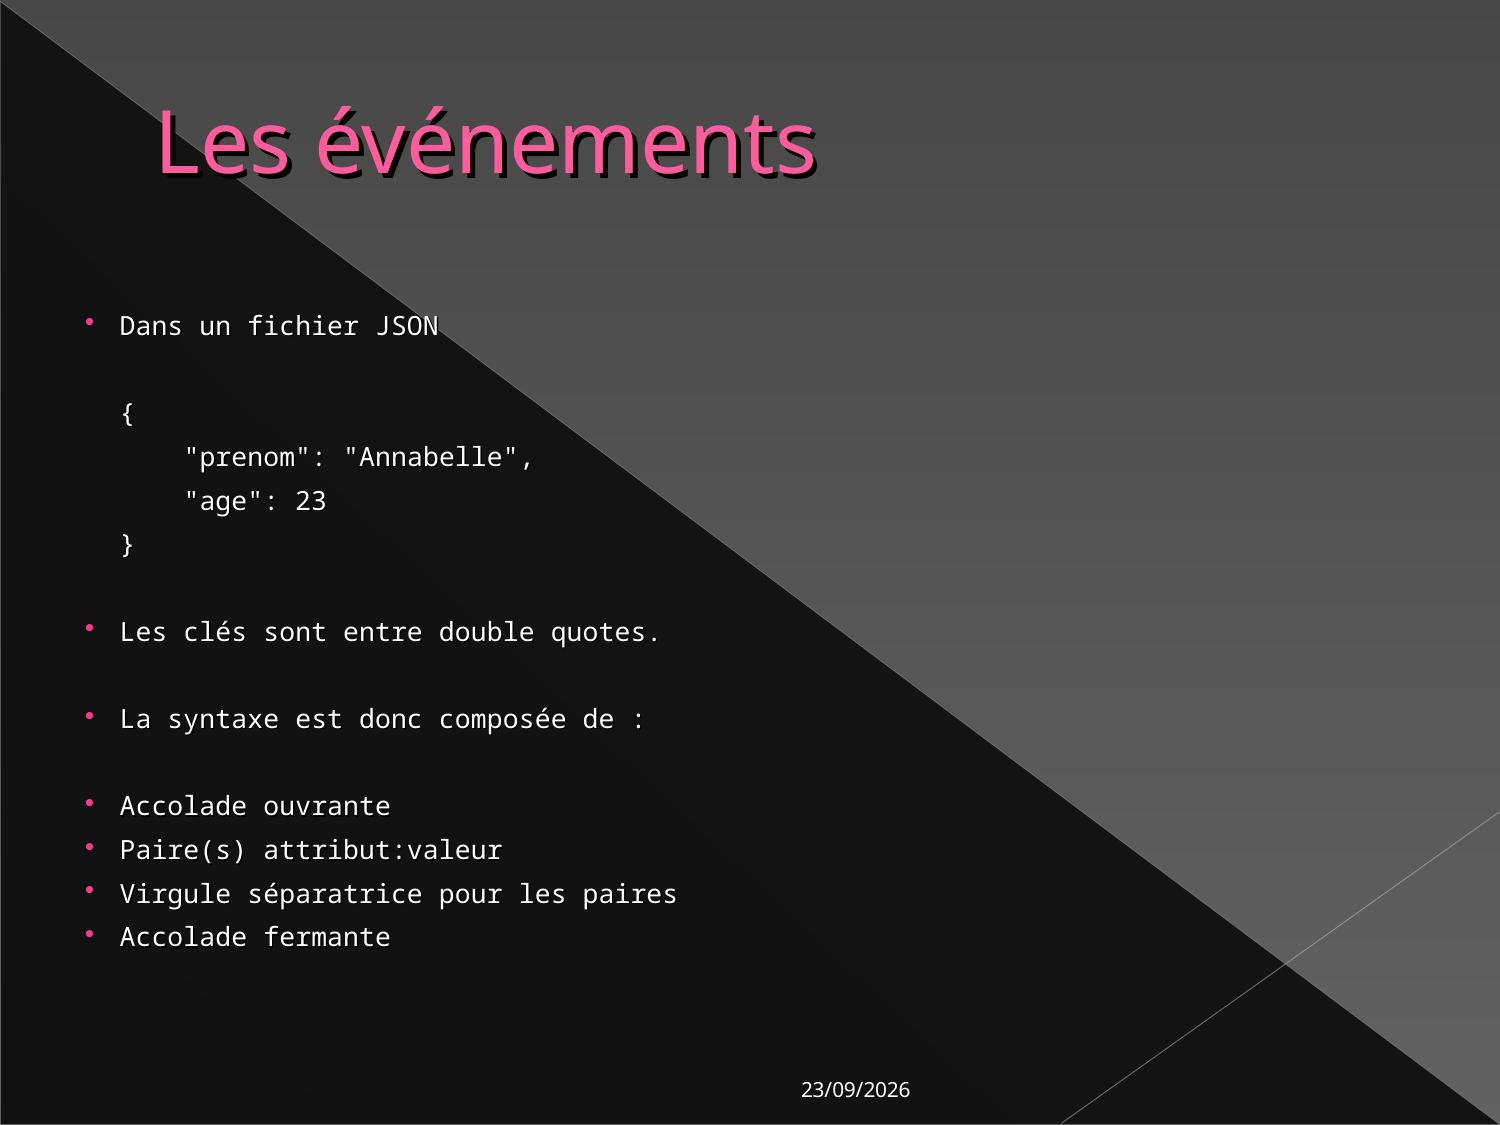

# Les événements
Dans un fichier JSON
{
 "prenom": "Annabelle",
 "age": 23
}
Les clés sont entre double quotes.
La syntaxe est donc composée de :
Accolade ouvrante
Paire(s) attribut:valeur
Virgule séparatrice pour les paires
Accolade fermante